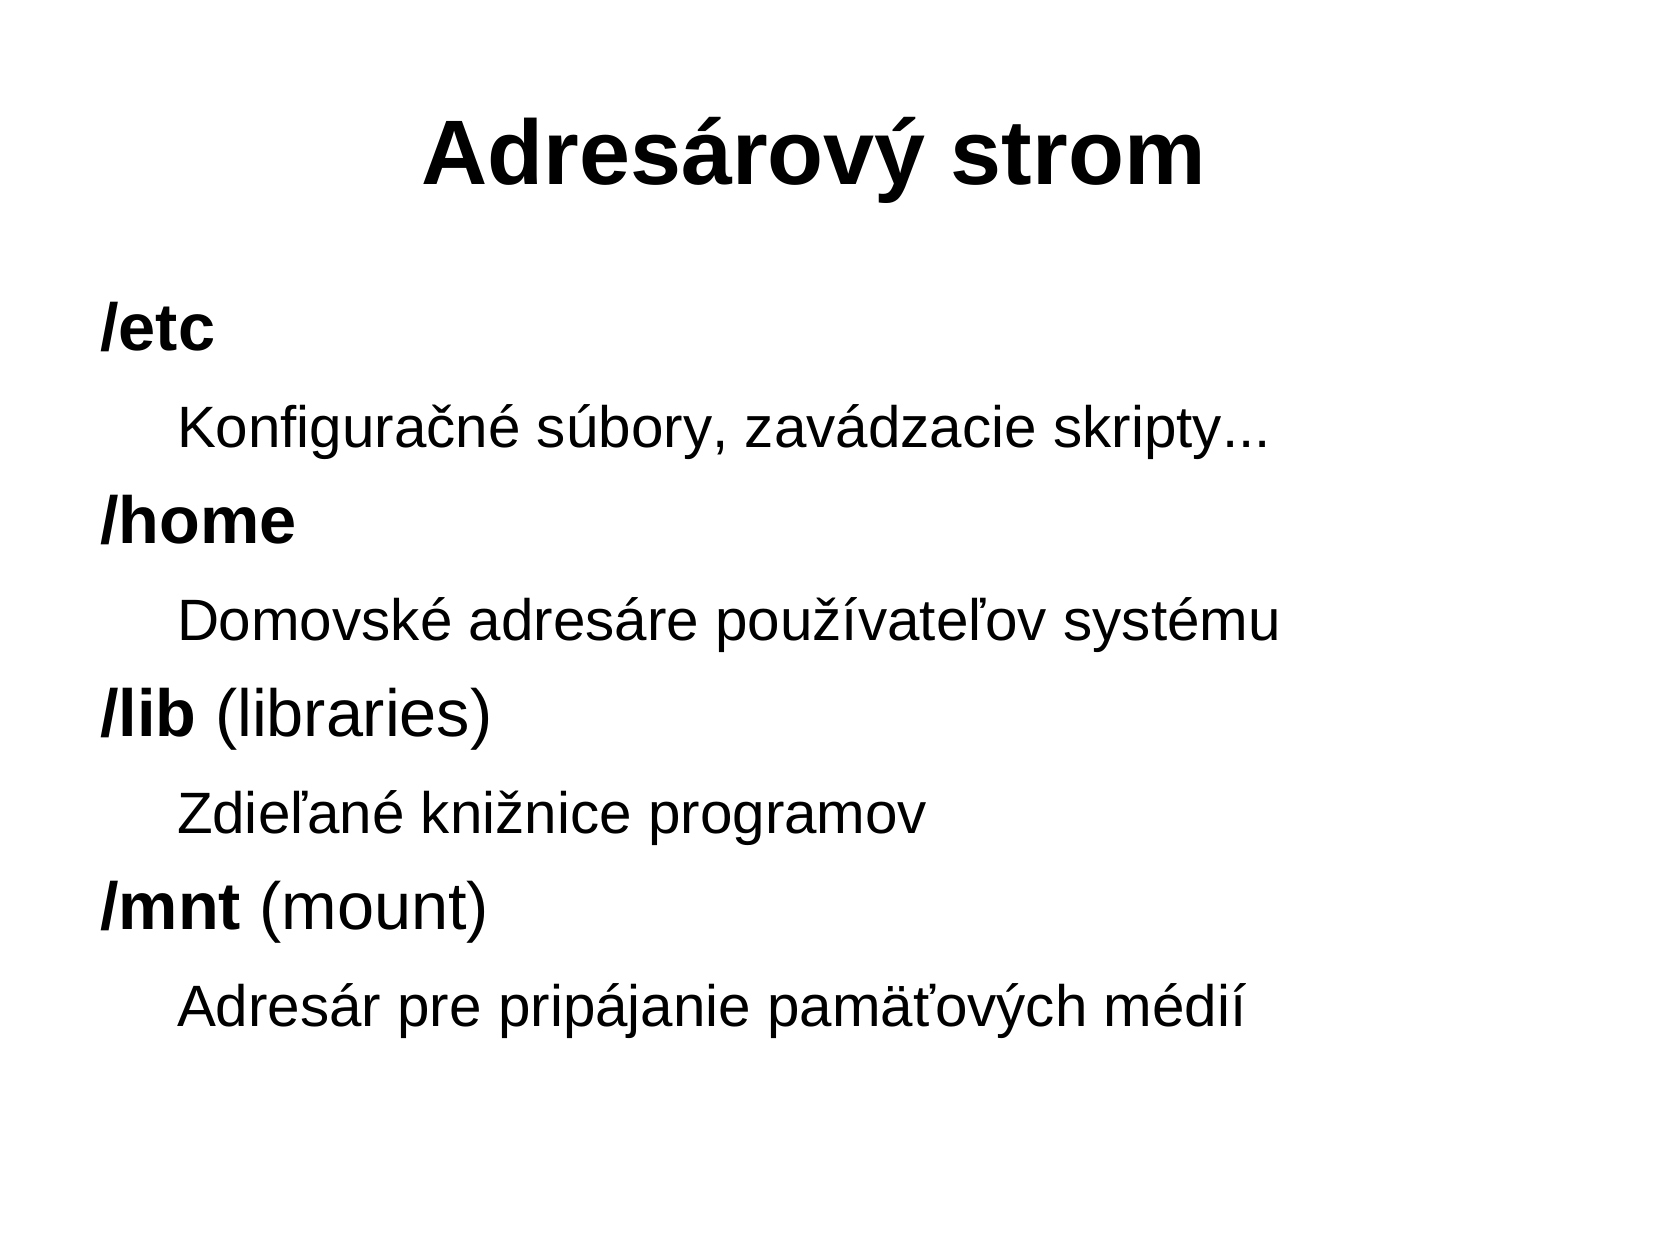

# Adresárový strom
/etc
Konfiguračné súbory, zavádzacie skripty...
/home
Domovské adresáre používateľov systému
/lib (libraries)
Zdieľané knižnice programov
/mnt (mount)
Adresár pre pripájanie pamäťových médií